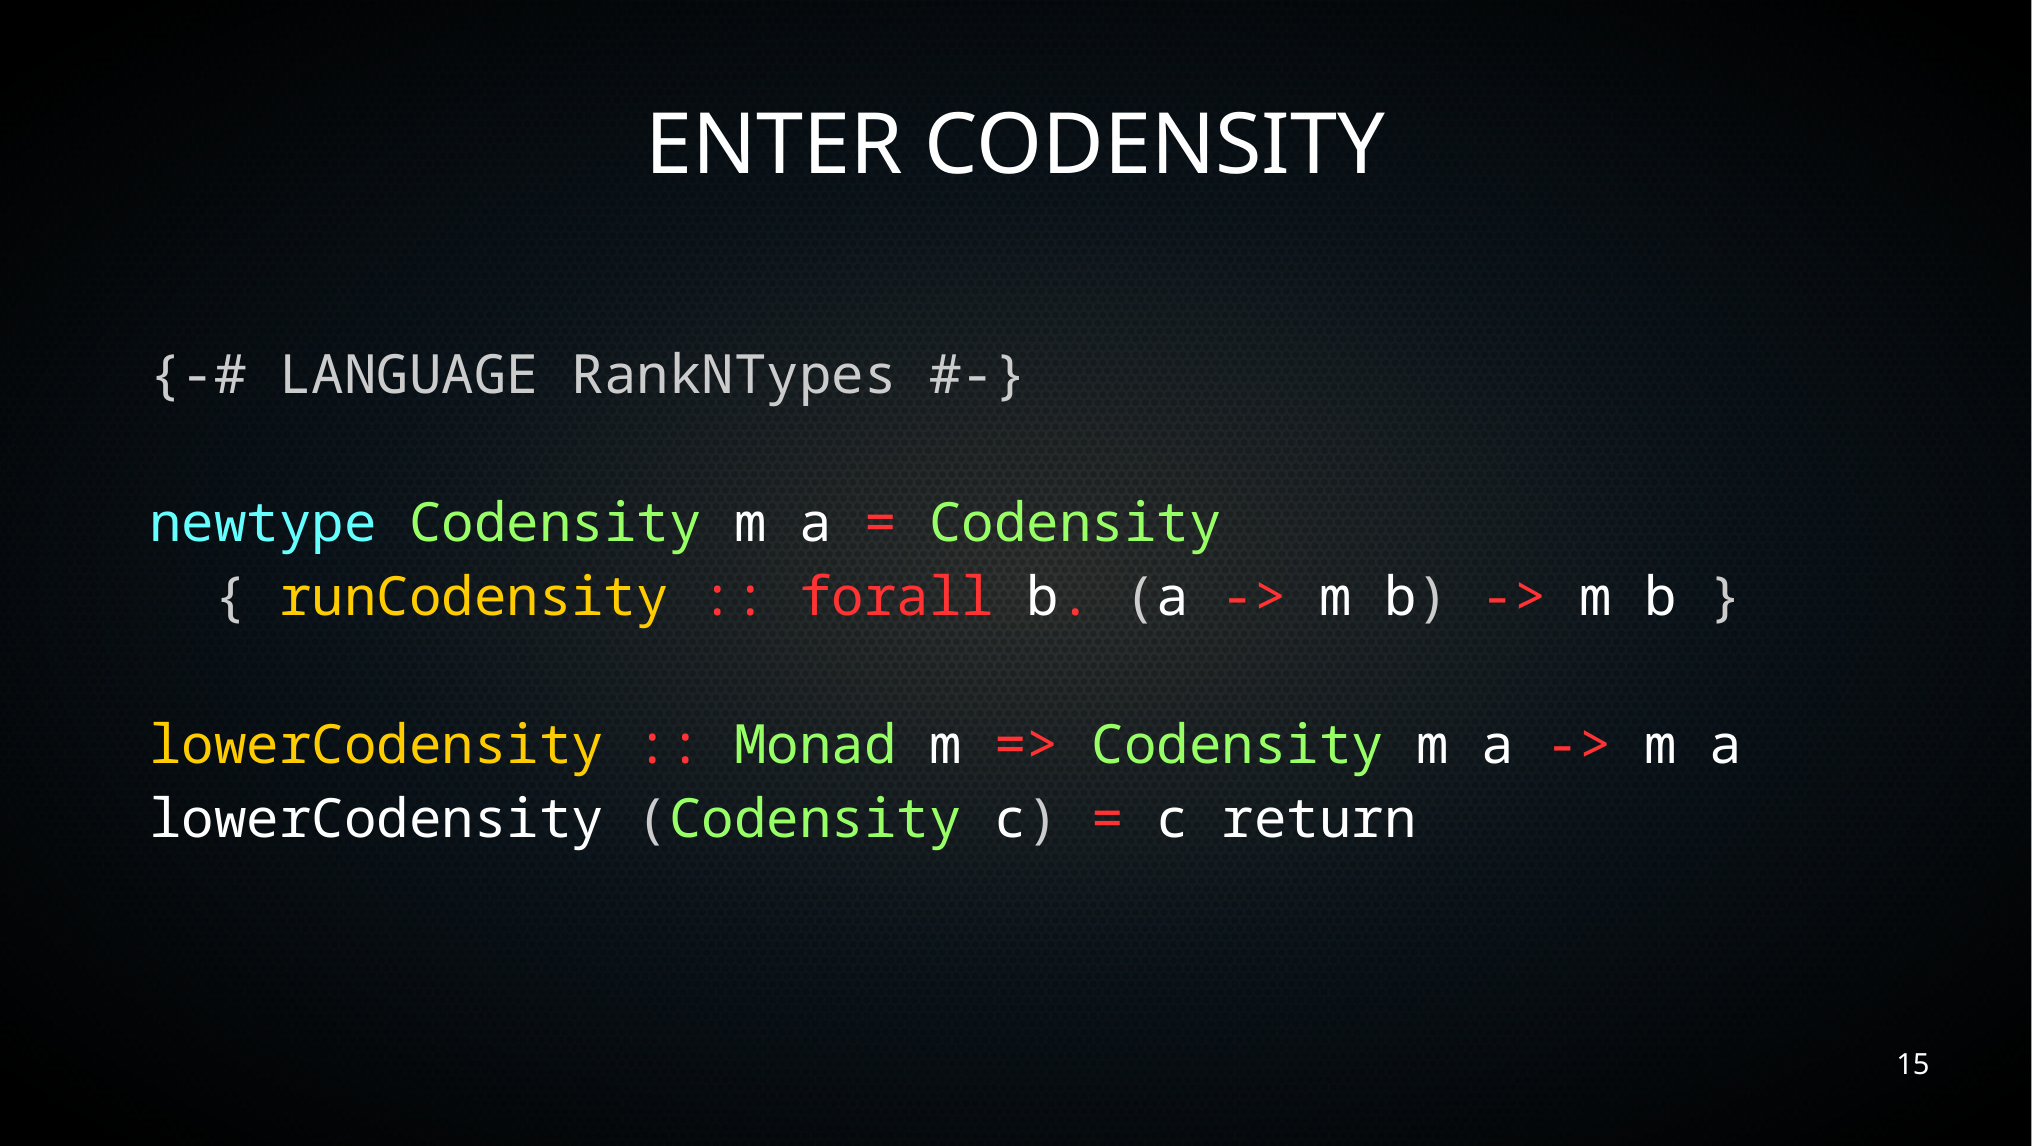

# ENTER CODENSITY
{-# LANGUAGE RankNTypes #-}
newtype Codensity m a = Codensity
 { runCodensity :: forall b. (a -> m b) -> m b }
lowerCodensity :: Monad m => Codensity m a -> m a
lowerCodensity (Codensity c) = c return
15